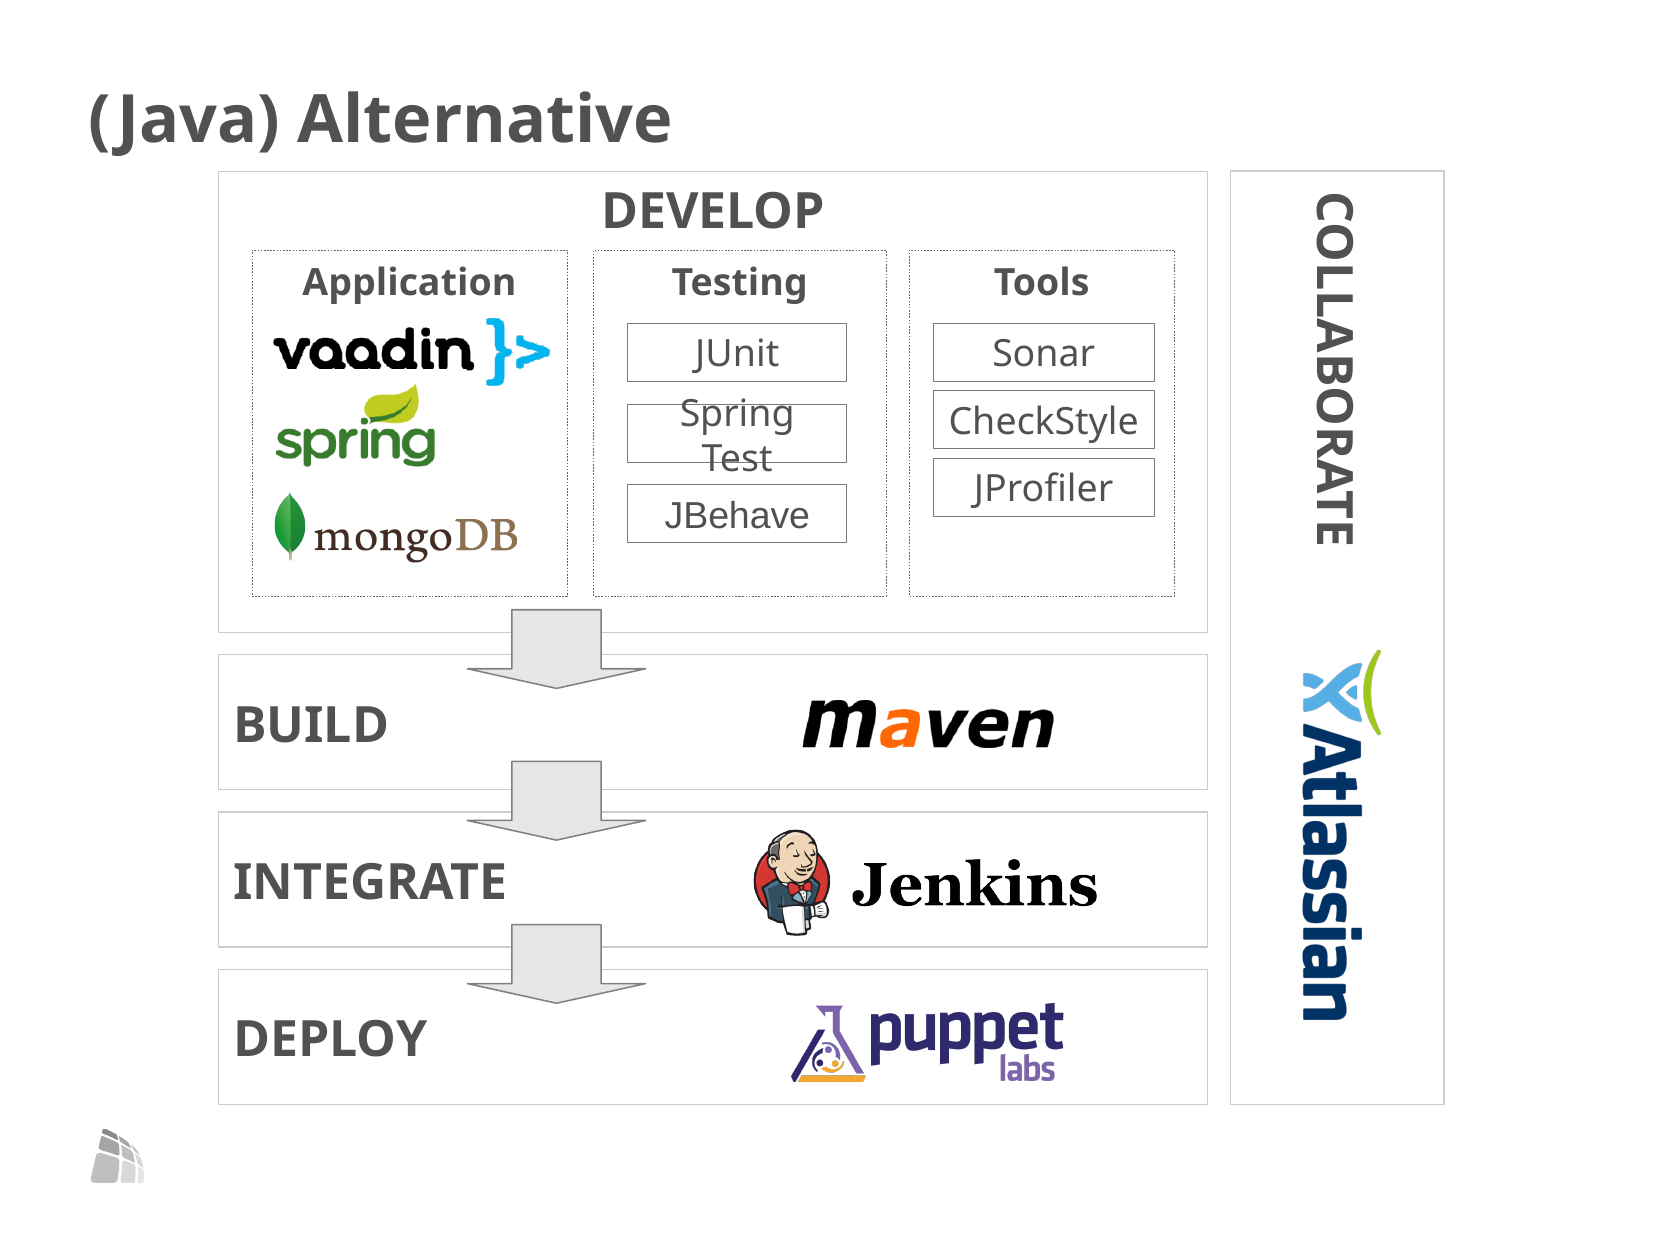

# (Java) Alternative
DEVELOP
COLLABORATE
Application
Testing
Tools
JUnit
Sonar
CheckStyle
Spring Test
JProfiler
JBehave
BUILD
INTEGRATE
DEPLOY